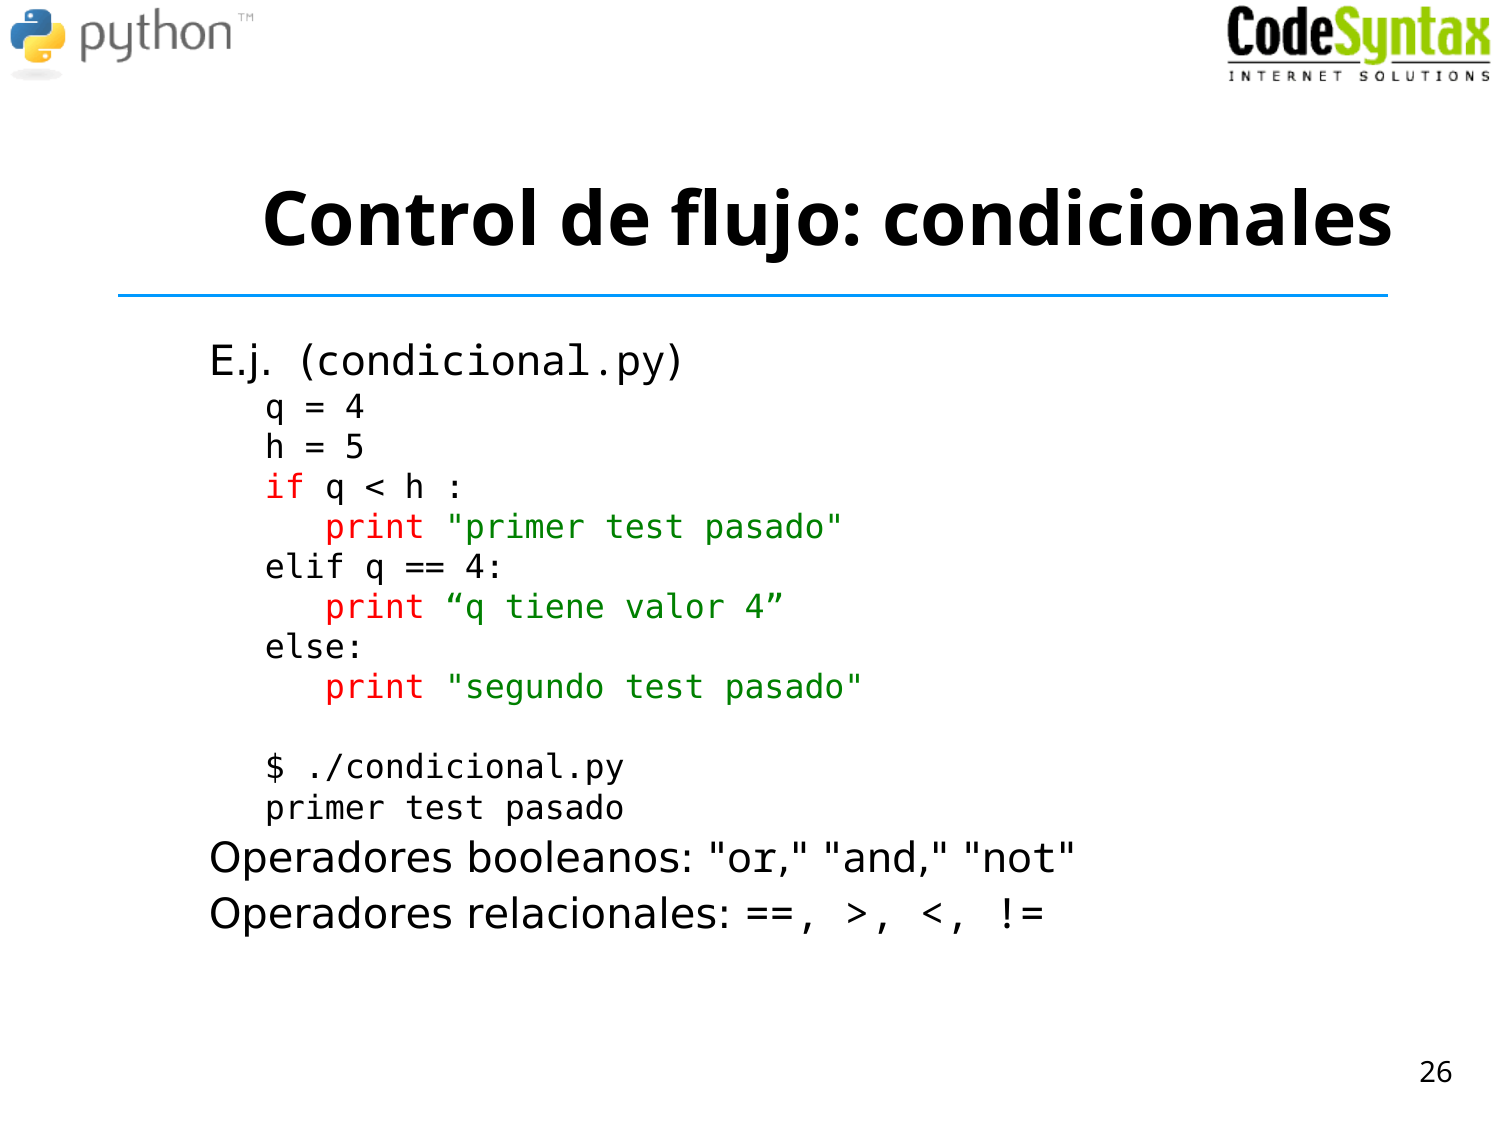

# Control de flujo: condicionales
E.j. (condicional.py)
	q = 4
	h = 5
	if q < h :
	 print "primer test pasado"
	elif q == 4:
	 print “q tiene valor 4”
	else:
	 print "segundo test pasado"
	$ ./condicional.py
	primer test pasado
Operadores booleanos: "or," "and," "not"
Operadores relacionales: ==, >, <, !=
26